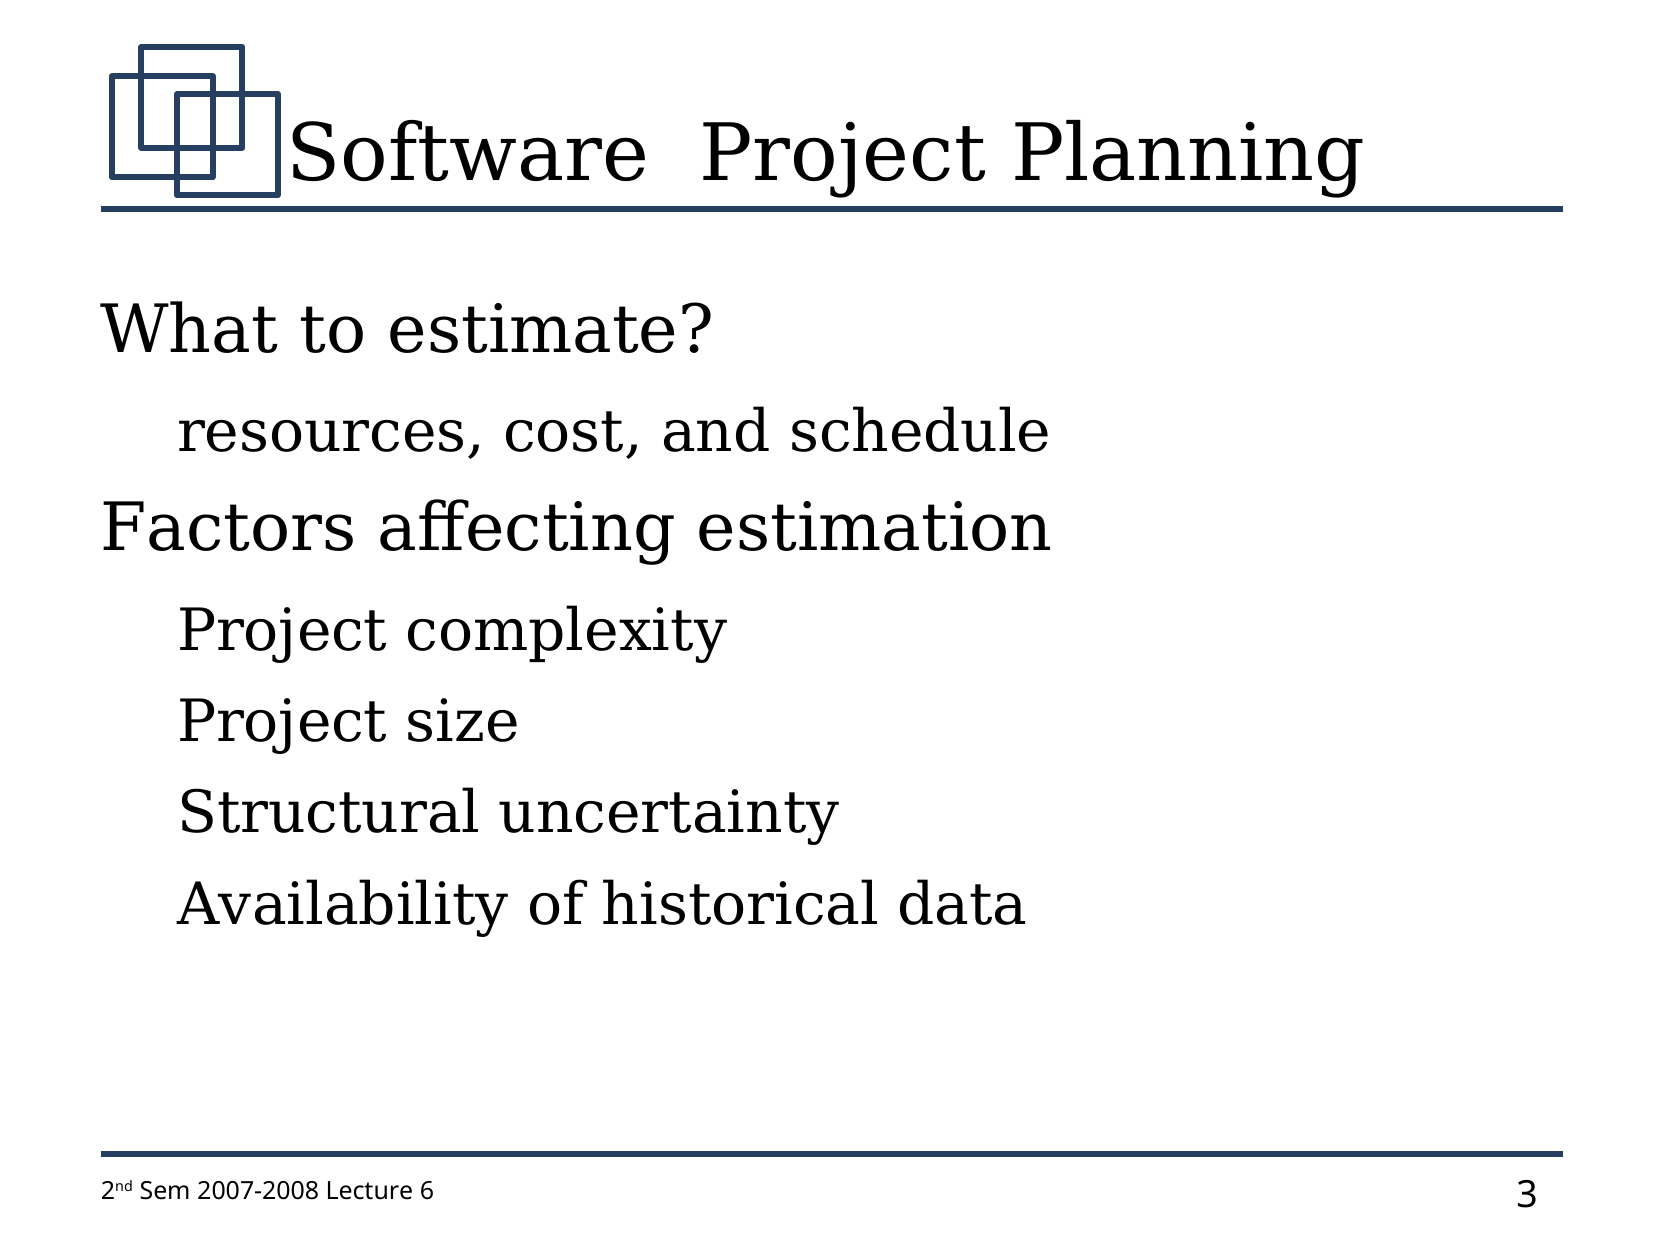

# Software Project Planning
What to estimate?
resources, cost, and schedule
Factors affecting estimation
Project complexity
Project size
Structural uncertainty
Availability of historical data